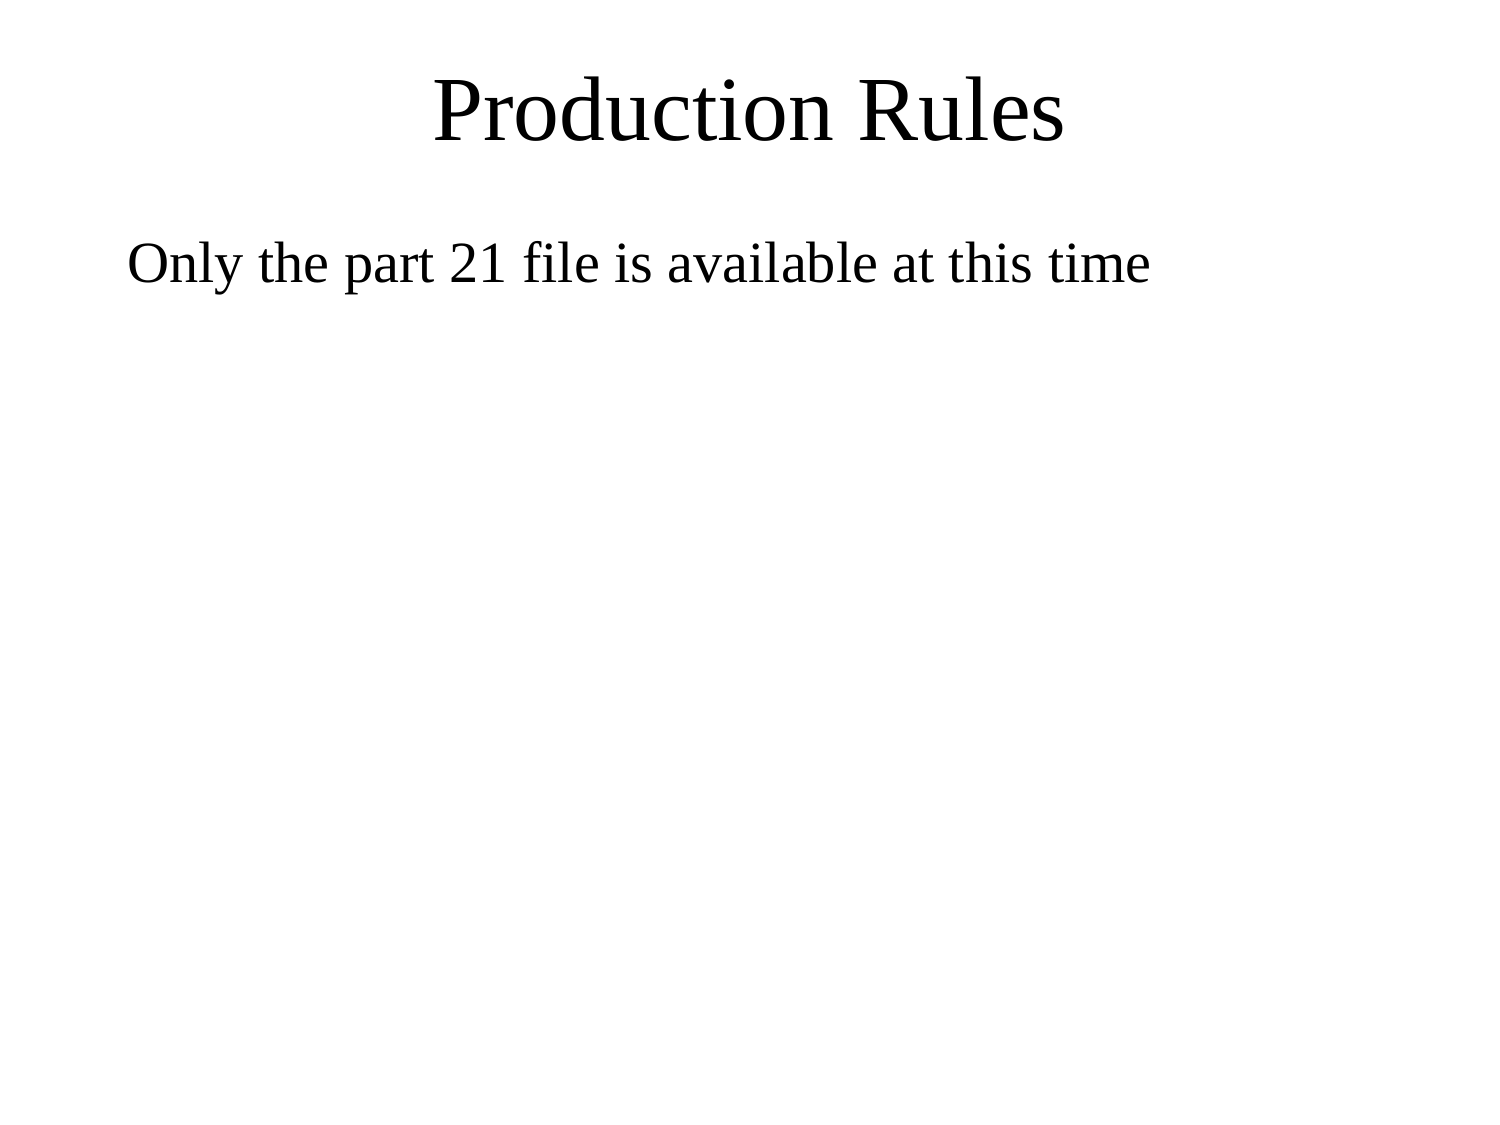

# Production Rules
Only the part 21 file is available at this time